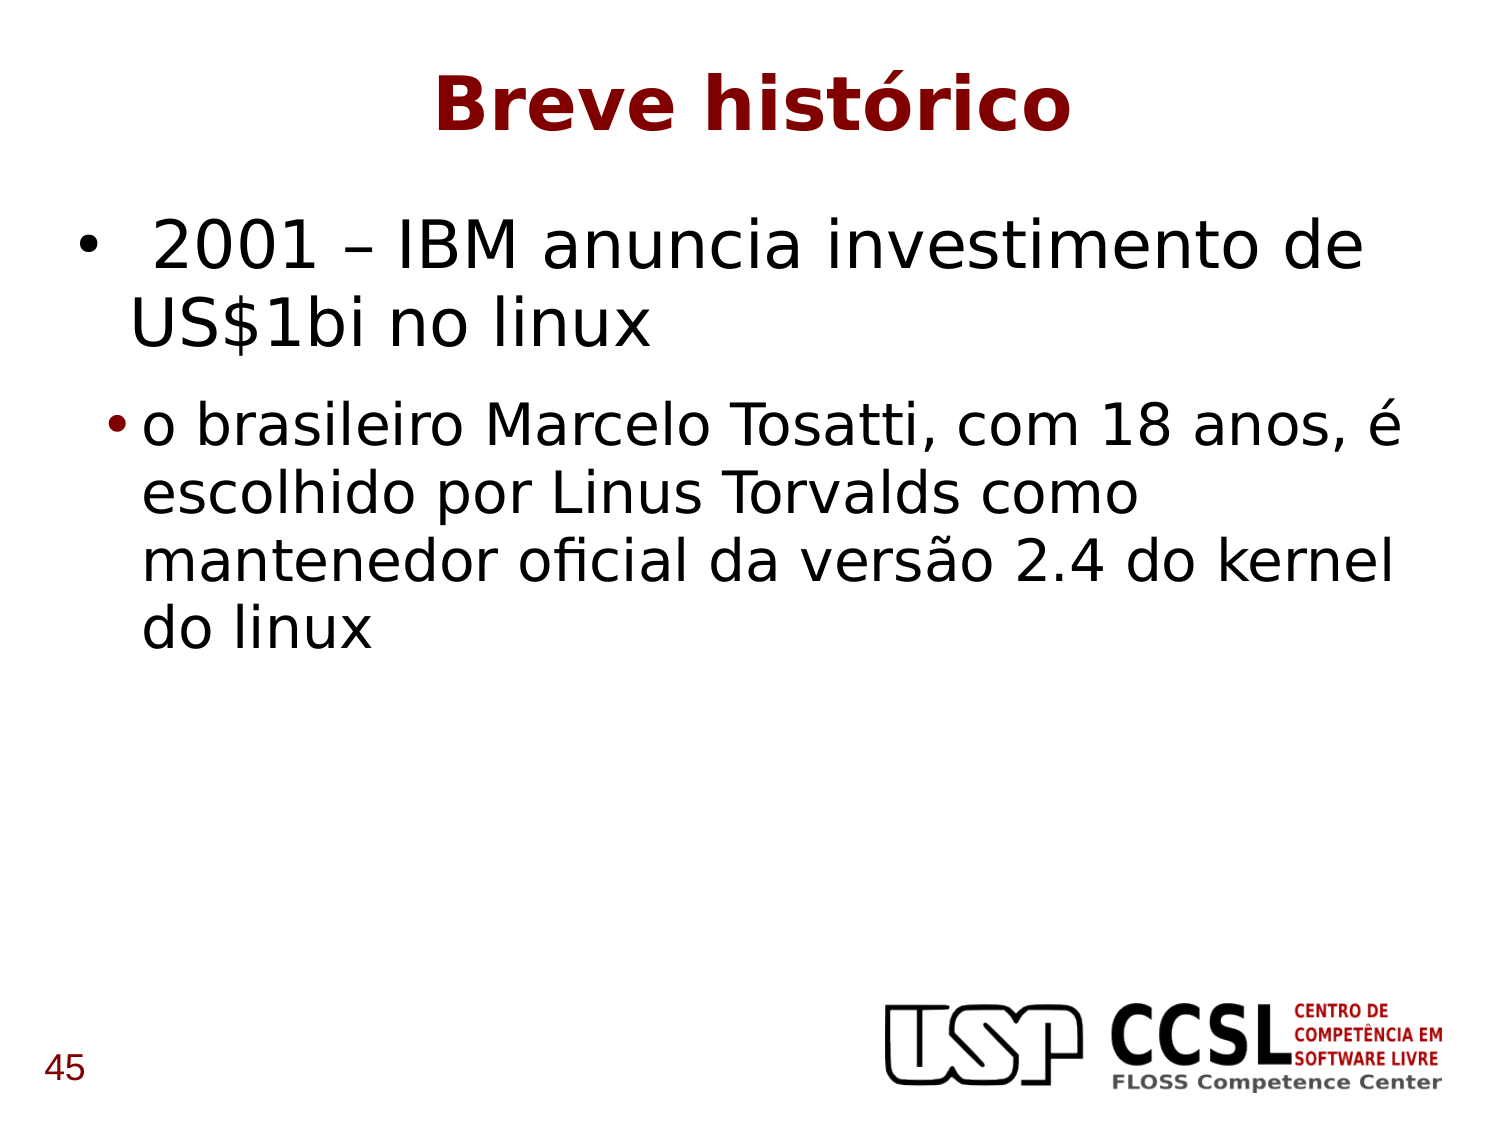

# Breve histórico
 2001 – IBM anuncia investimento de US$1bi no linux
o brasileiro Marcelo Tosatti, com 18 anos, é escolhido por Linus Torvalds como mantenedor oficial da versão 2.4 do kernel do linux